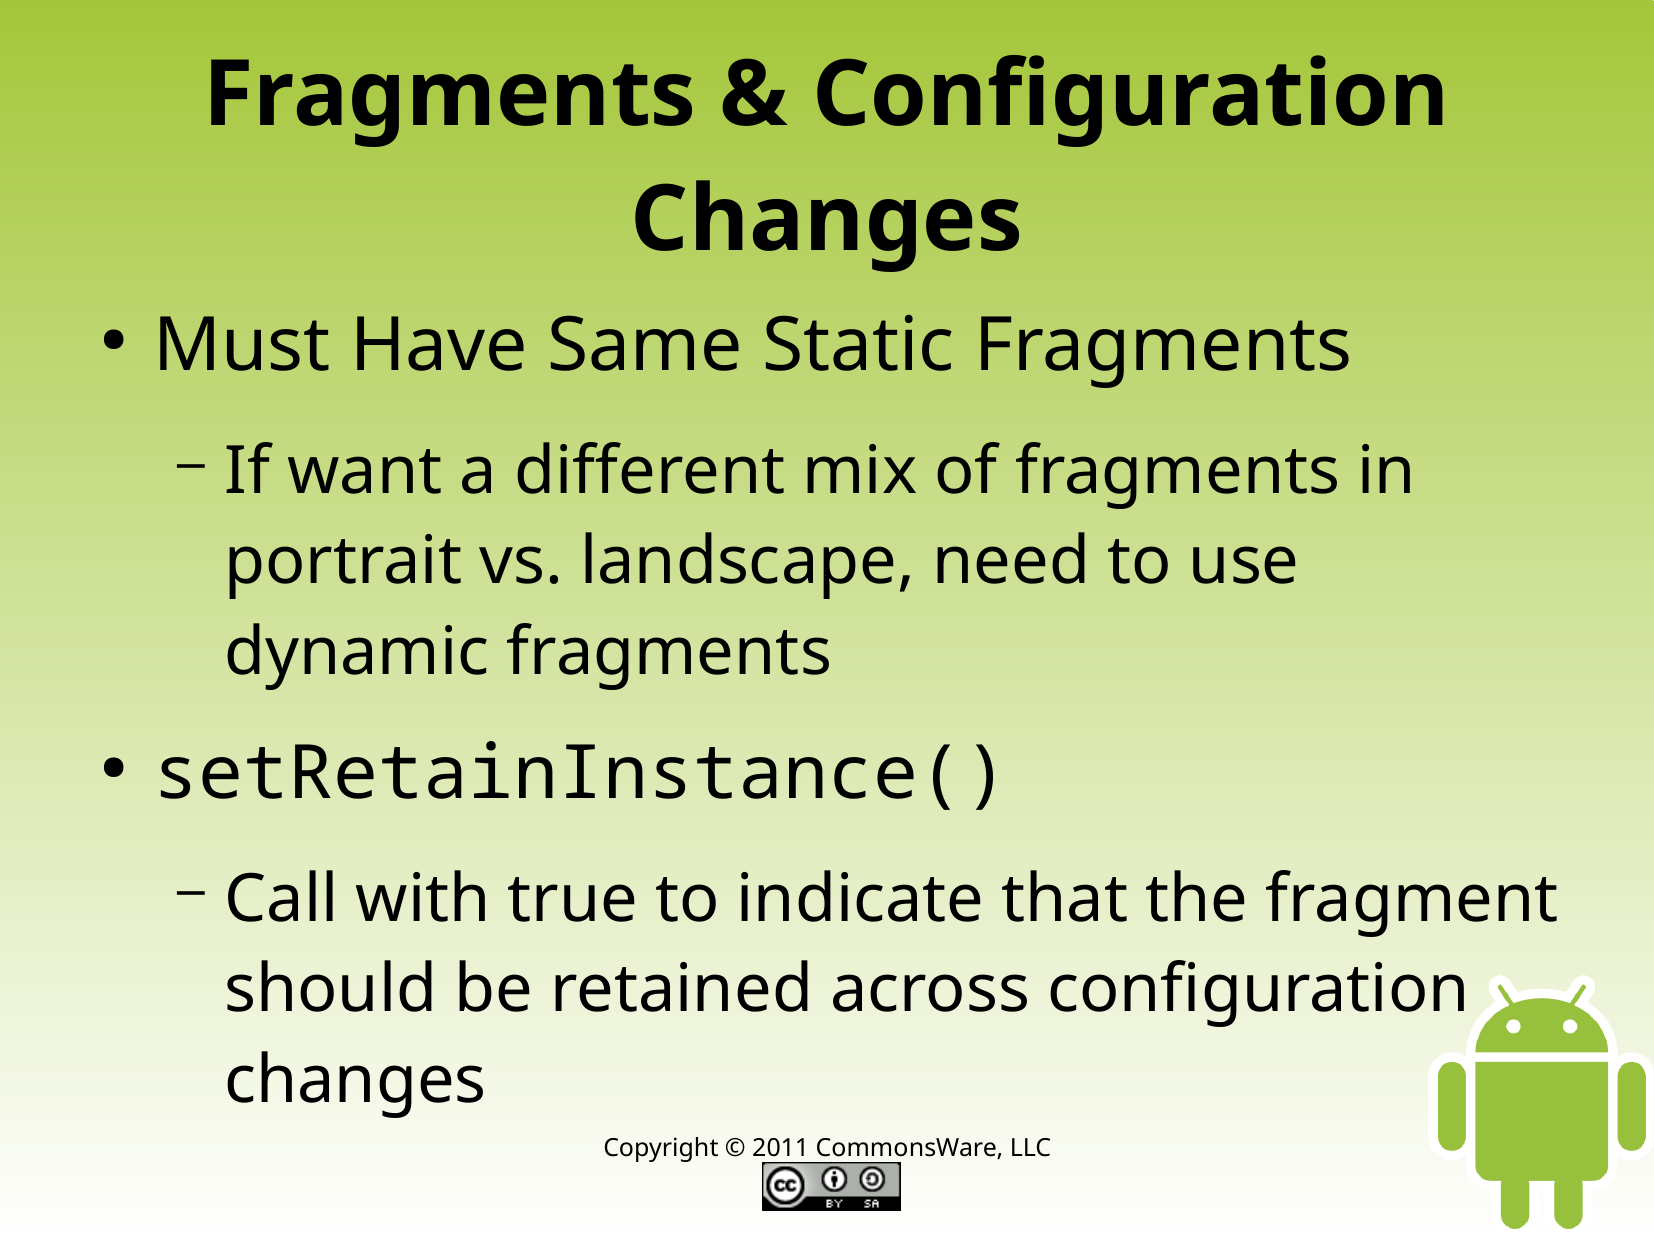

# Fragments & Configuration Changes
Must Have Same Static Fragments
If want a different mix of fragments in portrait vs. landscape, need to use dynamic fragments
setRetainInstance()
Call with true to indicate that the fragment should be retained across configuration changes